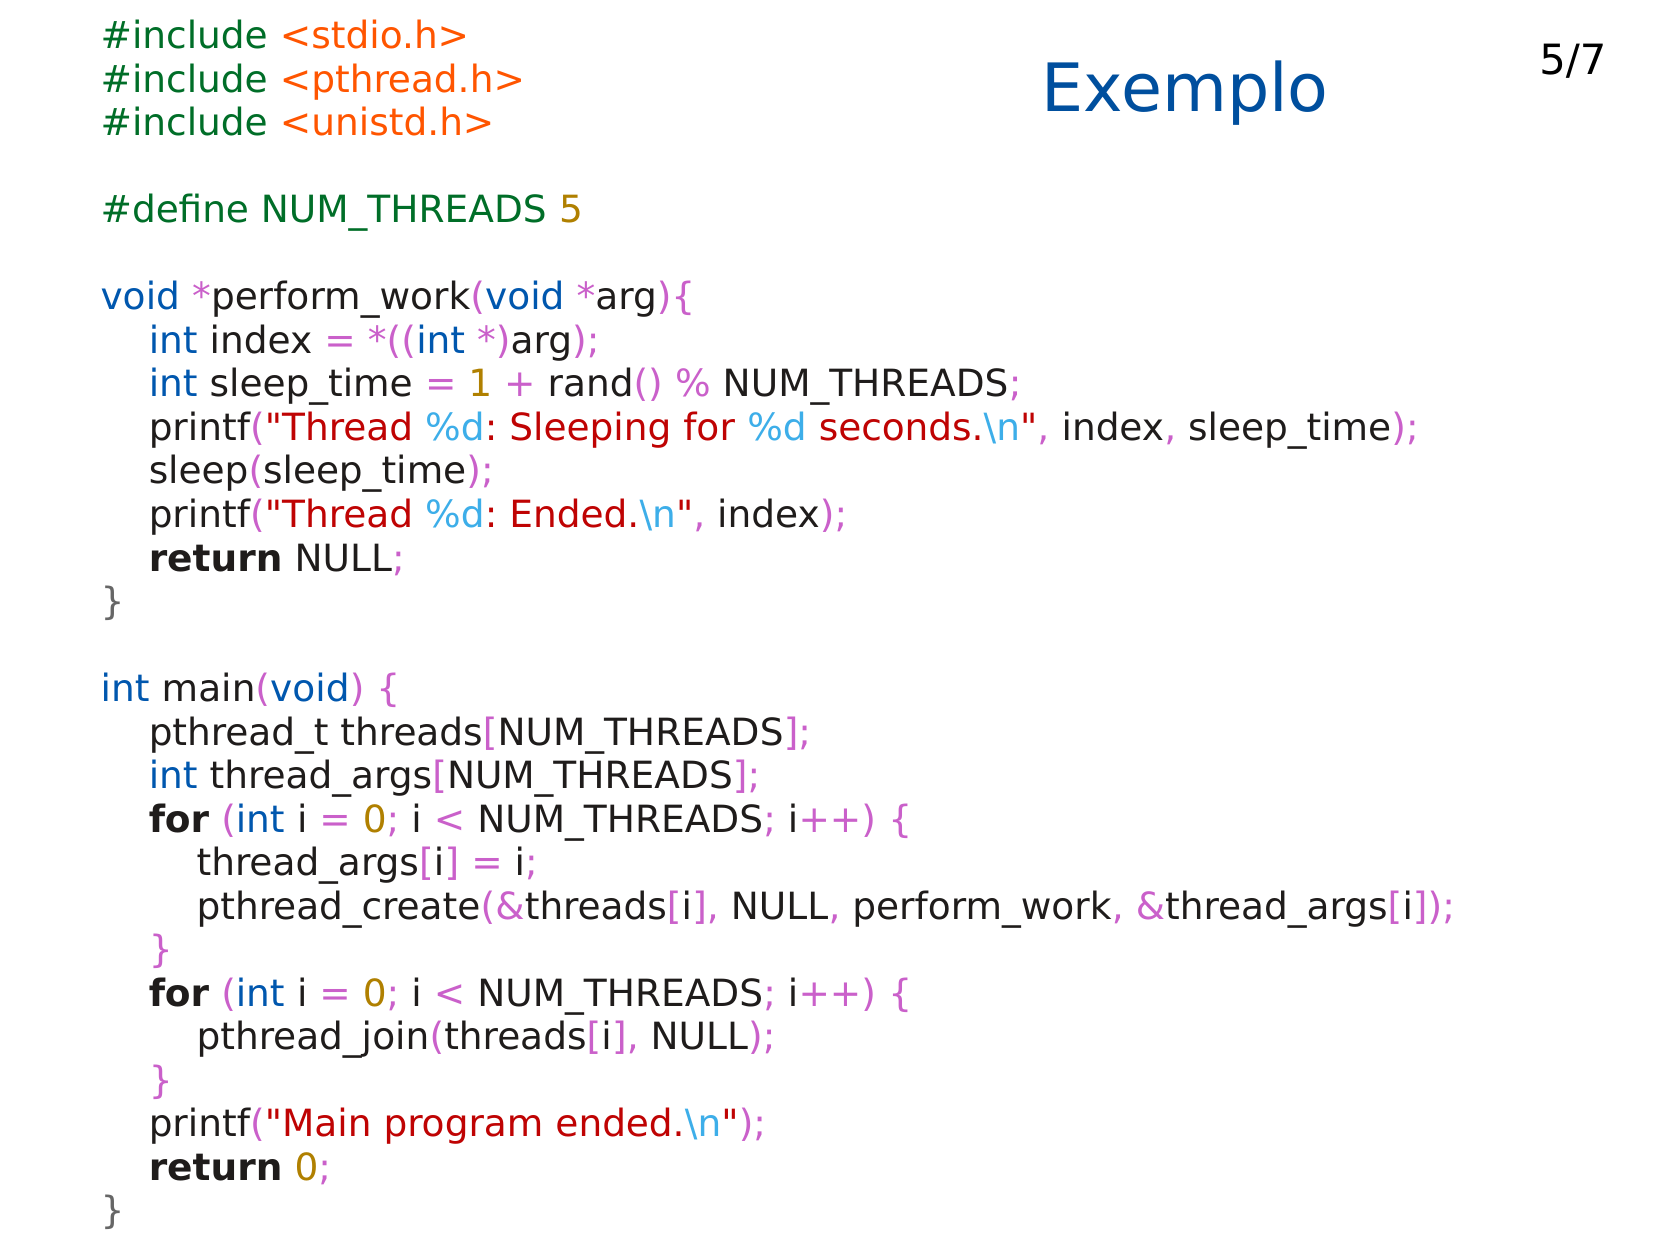

#include <stdio.h>
#include <pthread.h>
#include <unistd.h>
#define NUM_THREADS 5
void *perform_work(void *arg){
 int index = *((int *)arg);
 int sleep_time = 1 + rand() % NUM_THREADS;
 printf("Thread %d: Sleeping for %d seconds.\n", index, sleep_time);
 sleep(sleep_time);
 printf("Thread %d: Ended.\n", index);
 return NULL;
}
int main(void) {
 pthread_t threads[NUM_THREADS];
 int thread_args[NUM_THREADS];
 for (int i = 0; i < NUM_THREADS; i++) {
 thread_args[i] = i;
 pthread_create(&threads[i], NULL, perform_work, &thread_args[i]);
 }
 for (int i = 0; i < NUM_THREADS; i++) {
 pthread_join(threads[i], NULL);
 }
 printf("Main program ended.\n");
 return 0;
}
# Exemplo
5